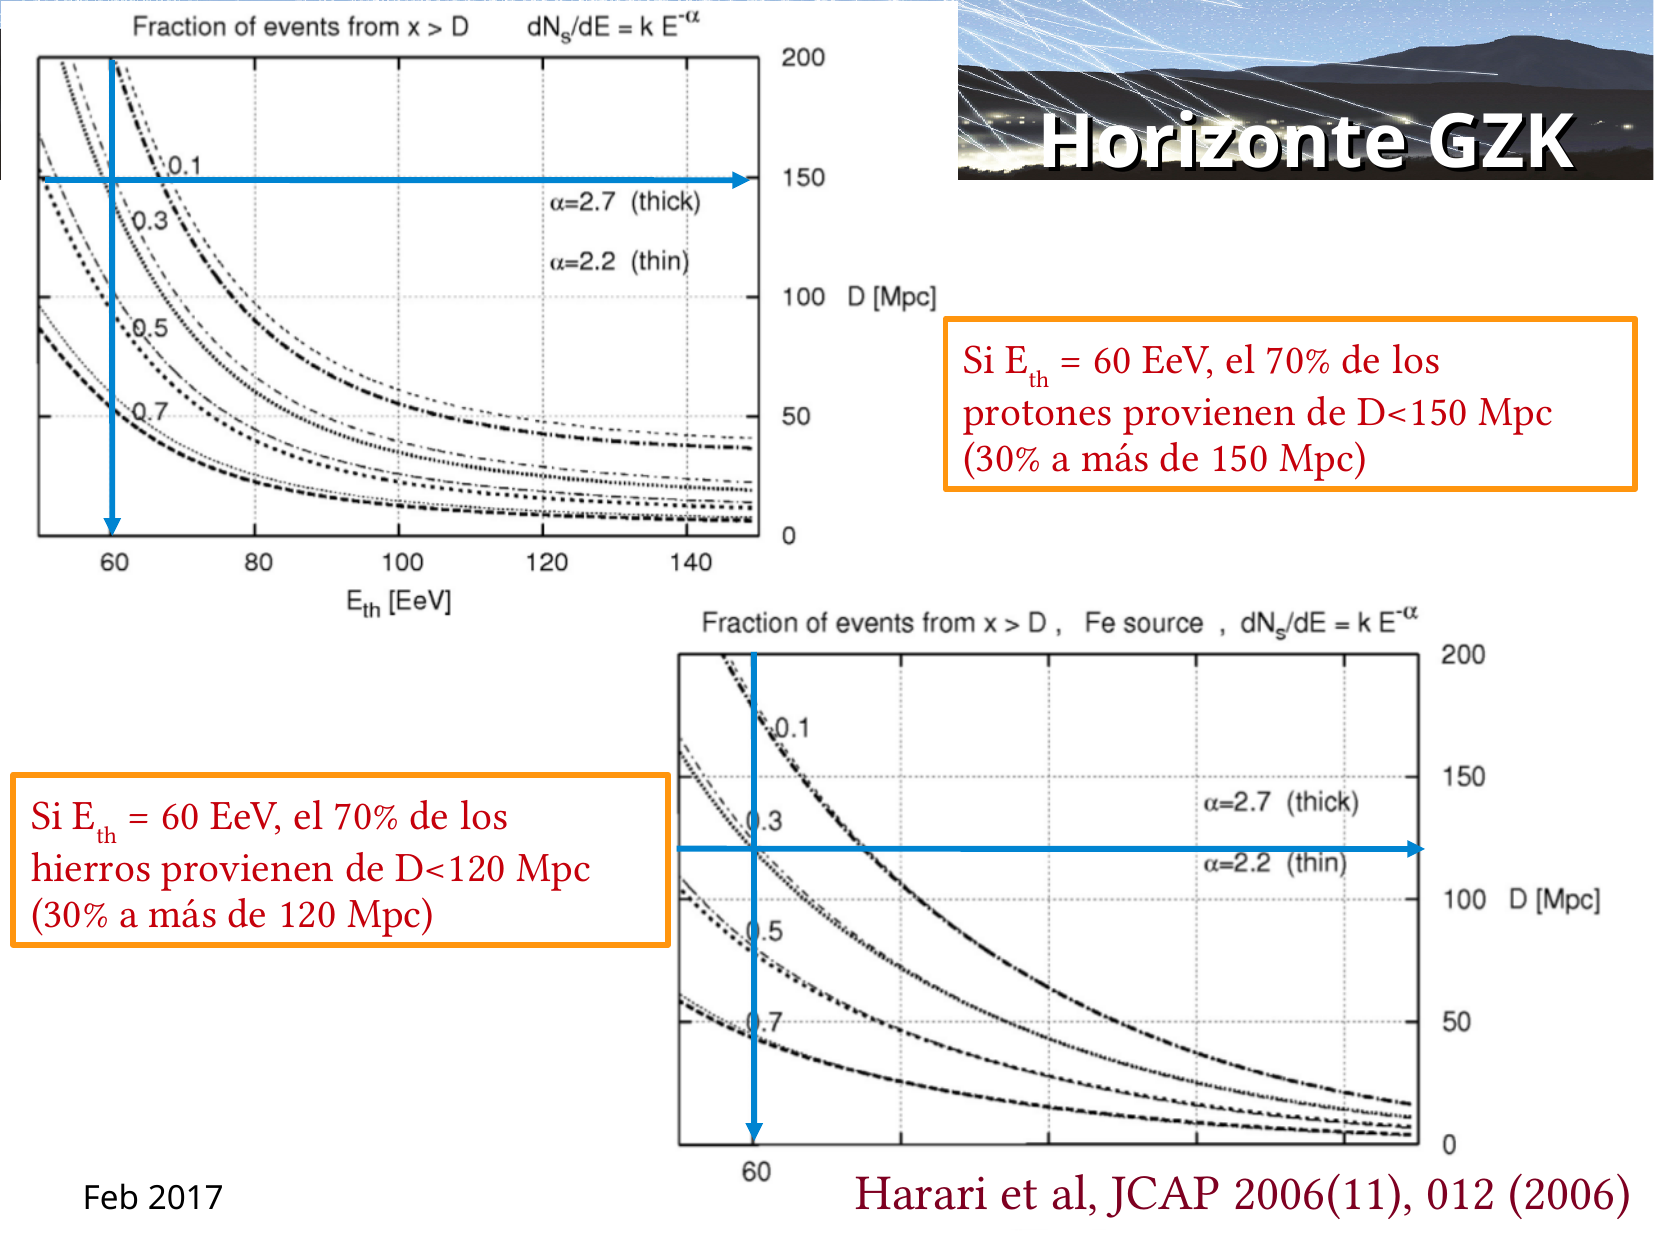

# Horizonte GZK
Si Eth = 60 EeV, el 70% de los
protones provienen de D<150 Mpc
(30% a más de 150 Mpc)
Si Eth = 60 EeV, el 70% de los
hierros provienen de D<120 Mpc
(30% a más de 120 Mpc)
Harari et al, JCAP 2006(11), 012 (2006)
Feb 2017
Asorey - Chile - U01
74